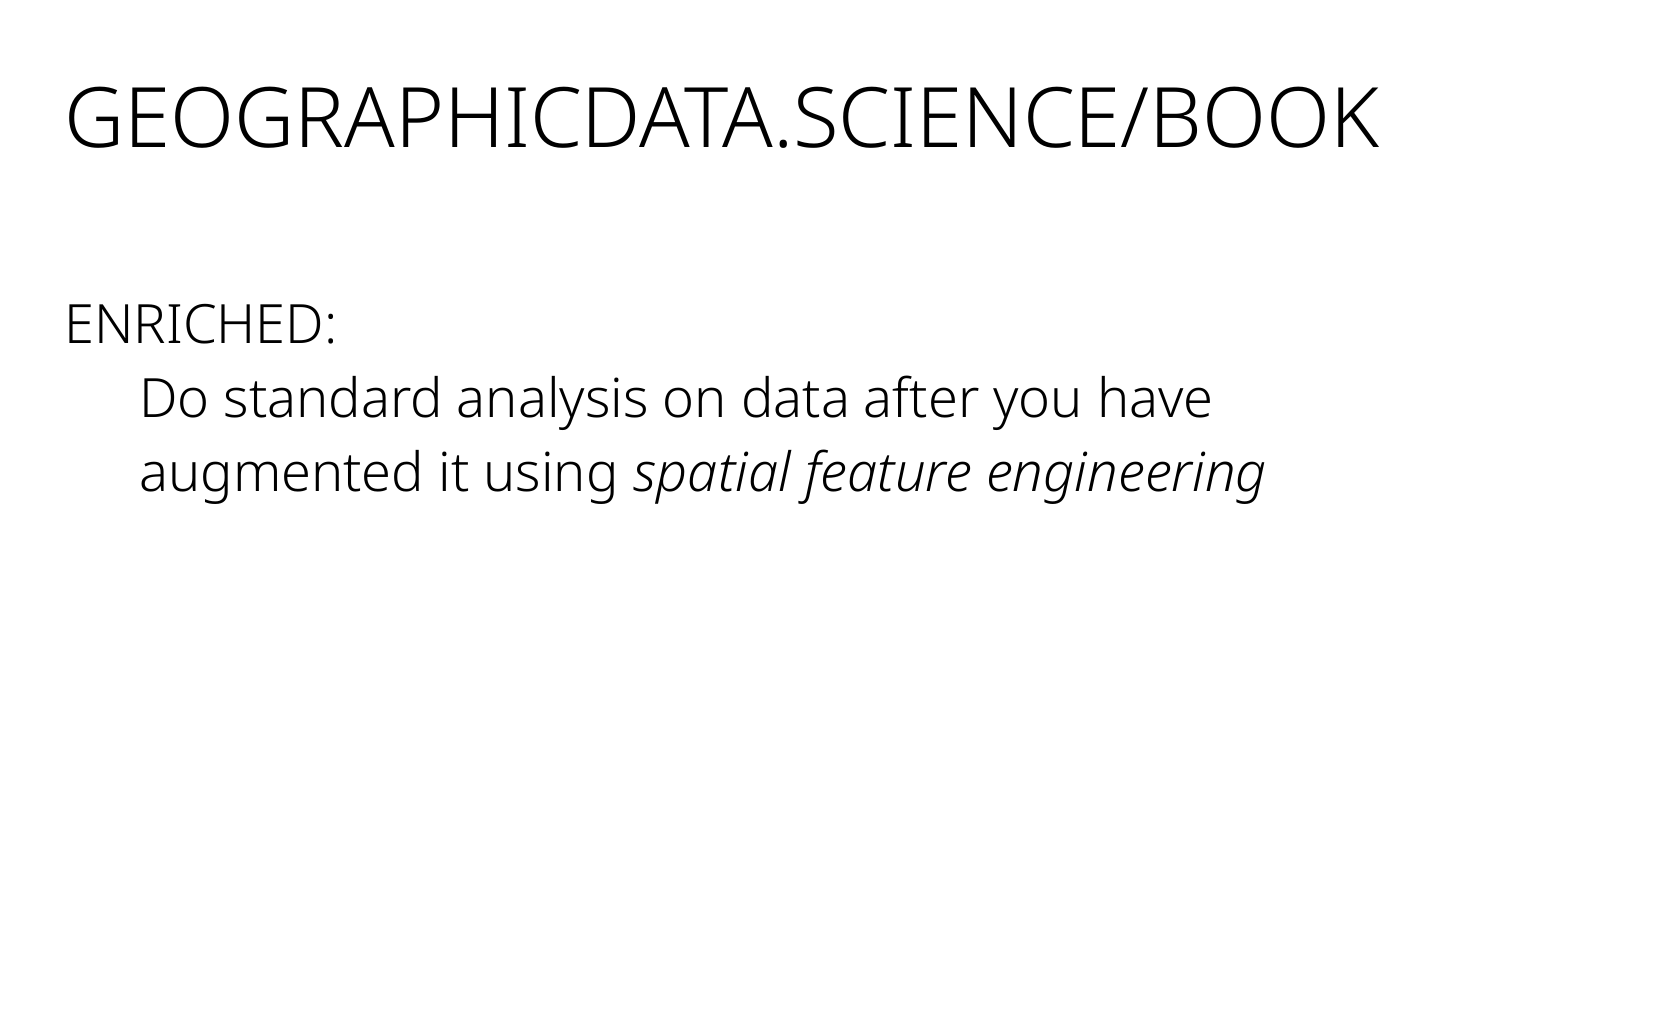

GEOGRAPHICDATA.SCIENCE/BOOK
ENRICHED:
	Do standard analysis on data after you have
	augmented it using spatial feature engineering